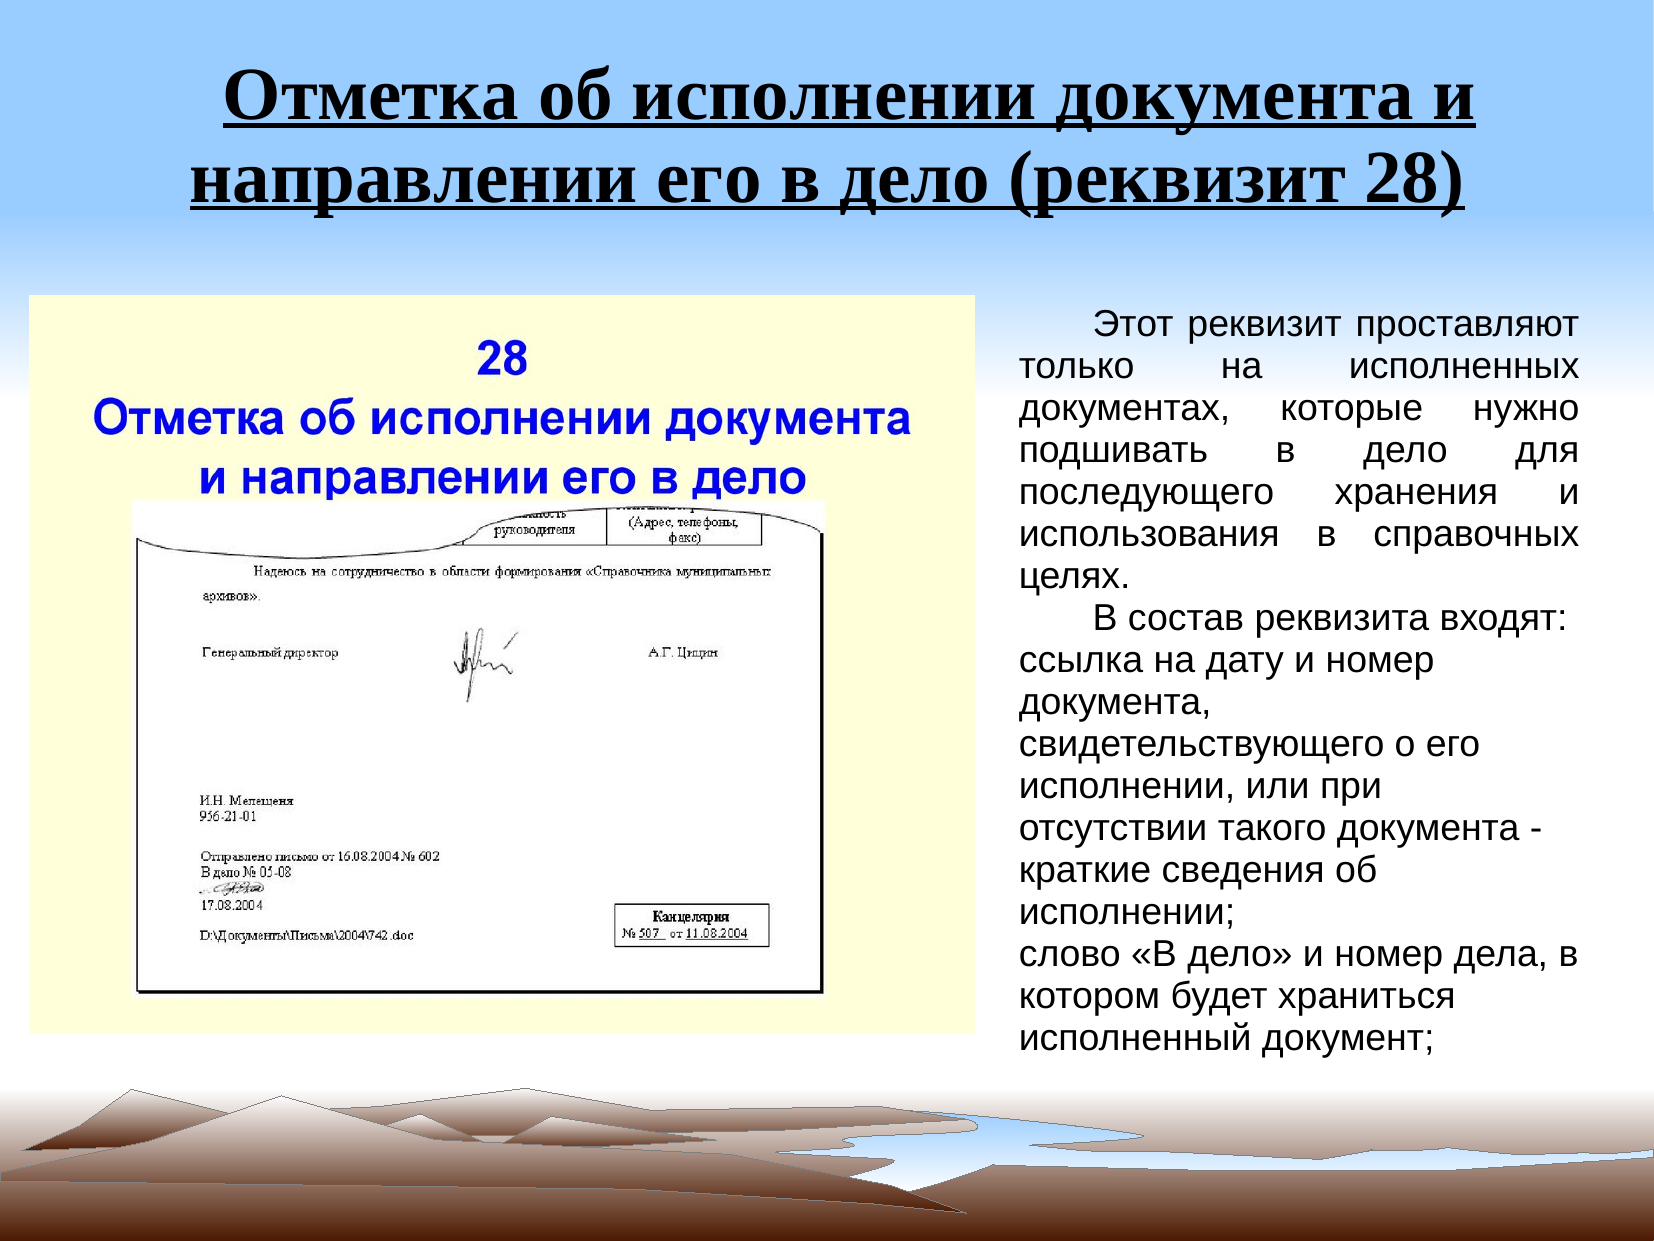

# Отметка об исполнении документа и направлении его в дело (реквизит 28)
	Этот реквизит проставляют только на исполненных документах, которые нужно подшивать в дело для последующего хранения и использования в справочных целях.
	В состав реквизита входят:
ссылка на дату и номер документа, свидетельствующего о его исполнении, или при отсутствии такого документа - краткие сведения об исполнении;
слово «В дело» и номер дела, в котором будет храниться исполненный документ;